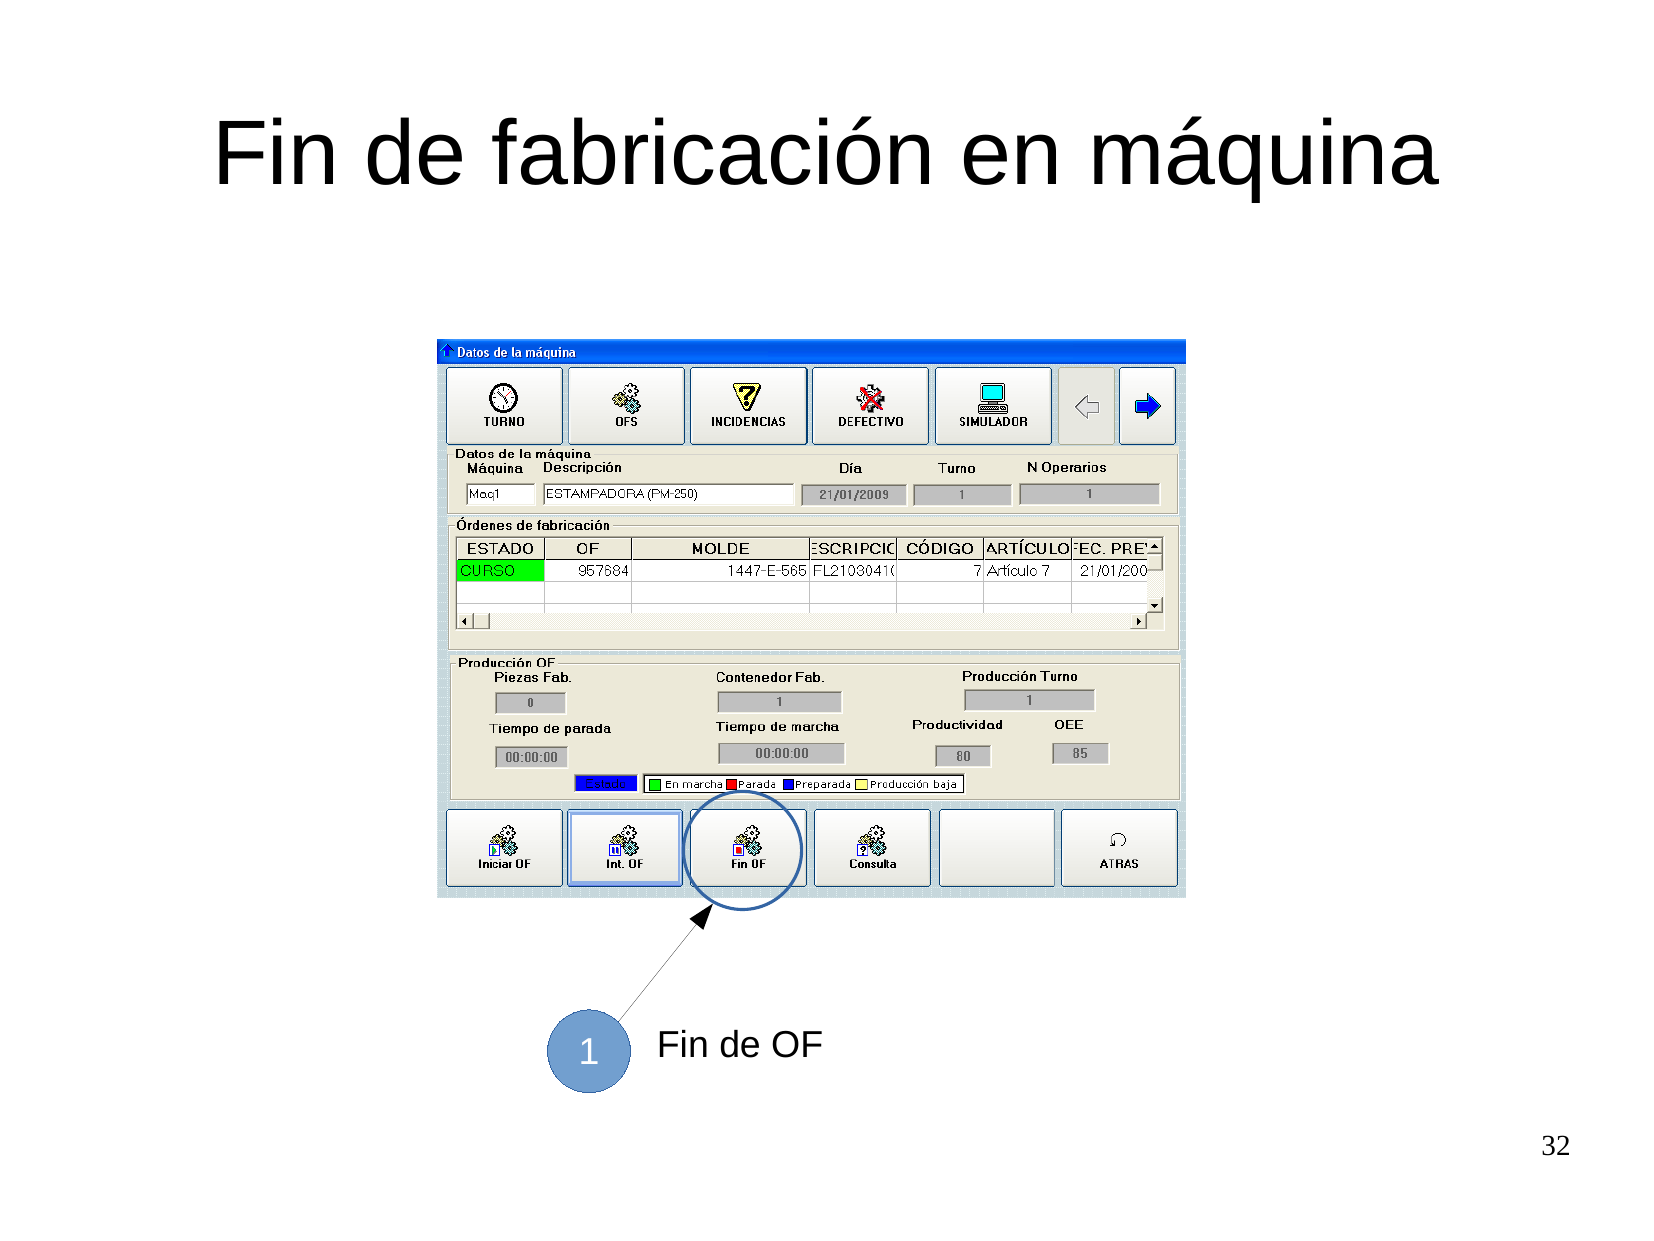

# Fin de fabricación en máquina
1
Fin de OF
32